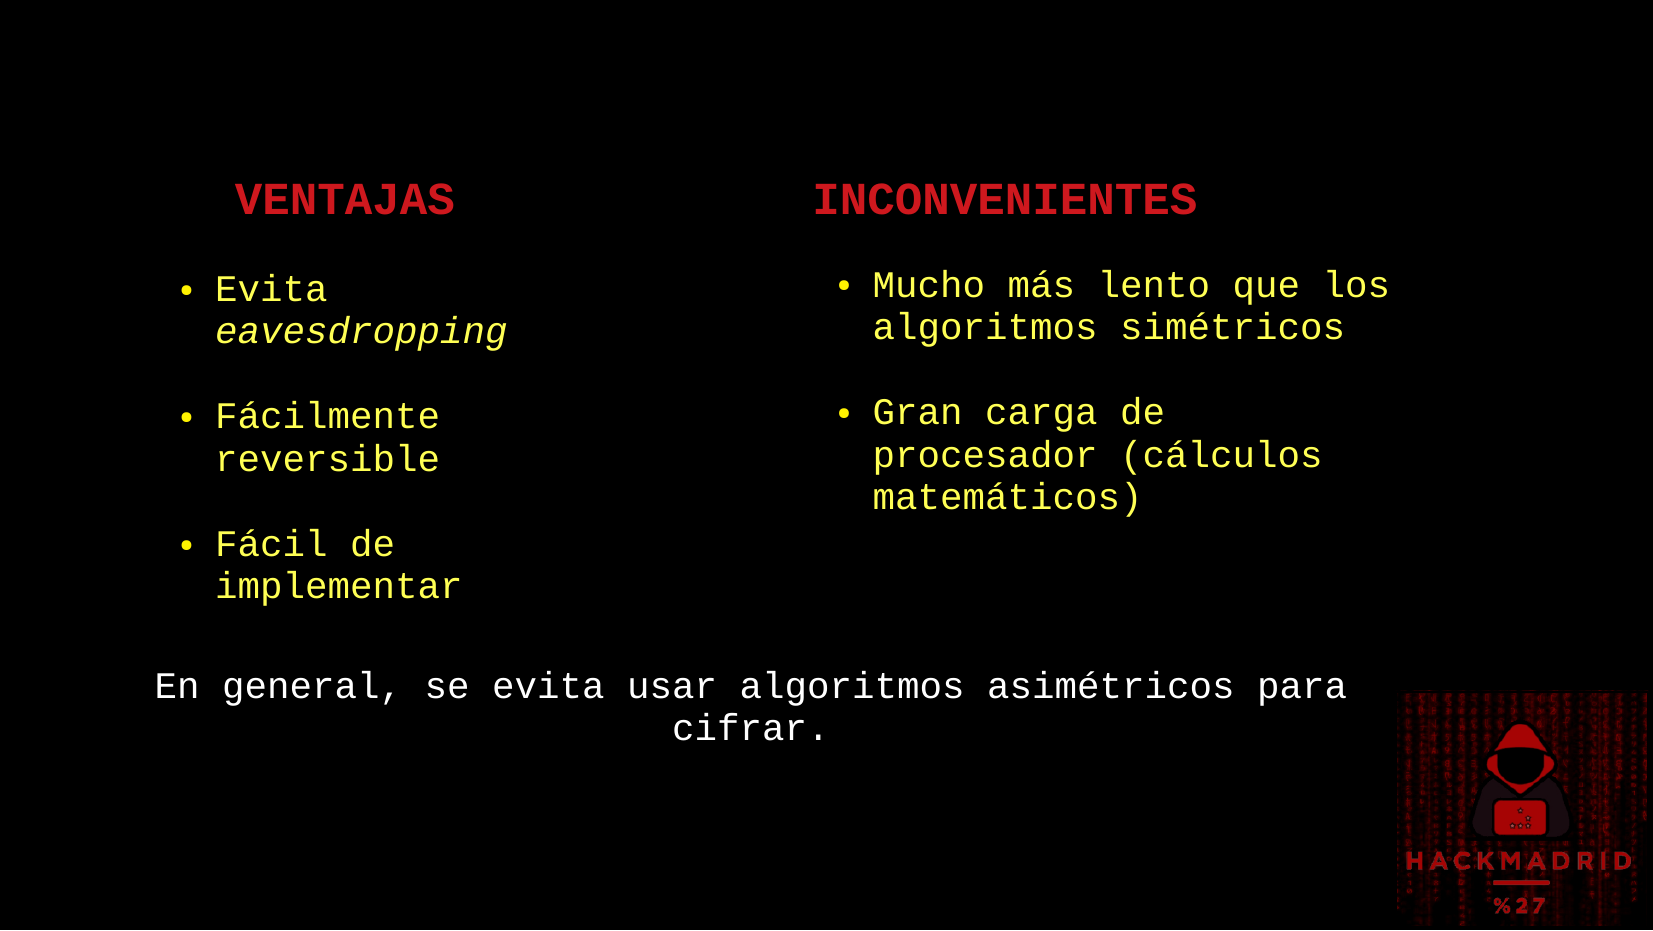

VENTAJAS
INCONVENIENTES
Mucho más lento que los algoritmos simétricos
Gran carga de procesador (cálculos matemáticos)
Evita eavesdropping
Fácilmente reversible
Fácil de implementar
#
En general, se evita usar algoritmos asimétricos para cifrar.